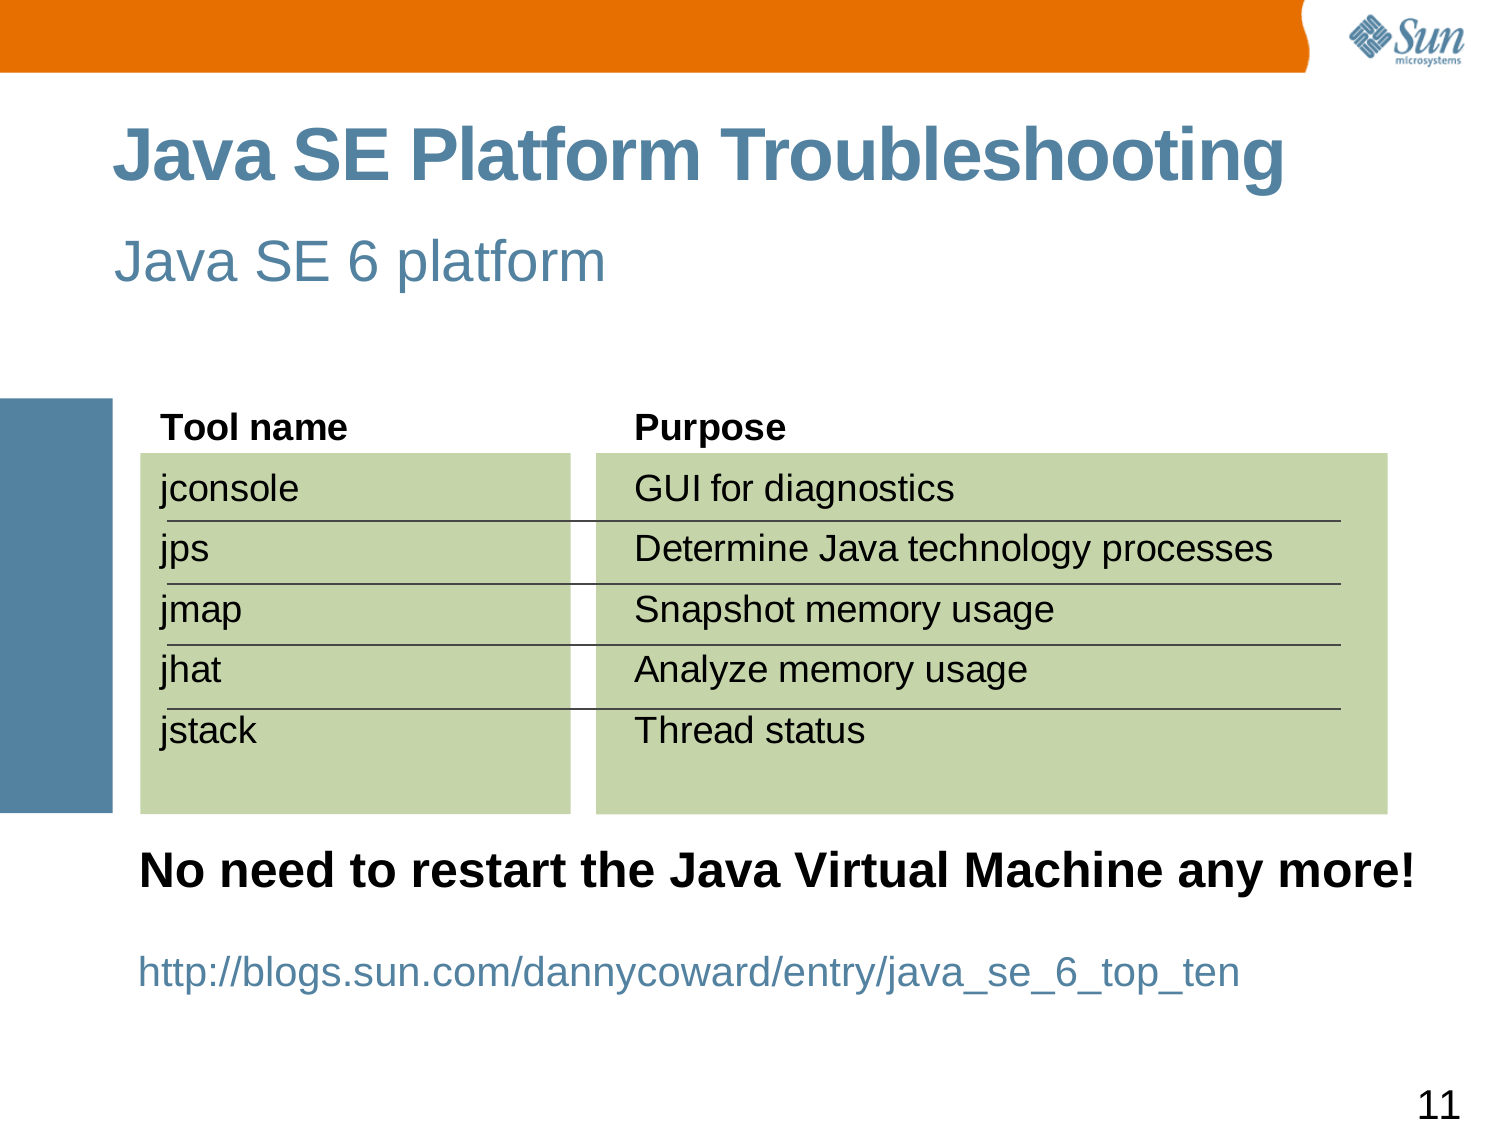

# Java SE Platform Troubleshooting
Java SE 6 platform
No need to restart the Java Virtual Machine any more!
http://blogs.sun.com/dannycoward/entry/java_se_6_top_ten
No need to restart the VM any more !